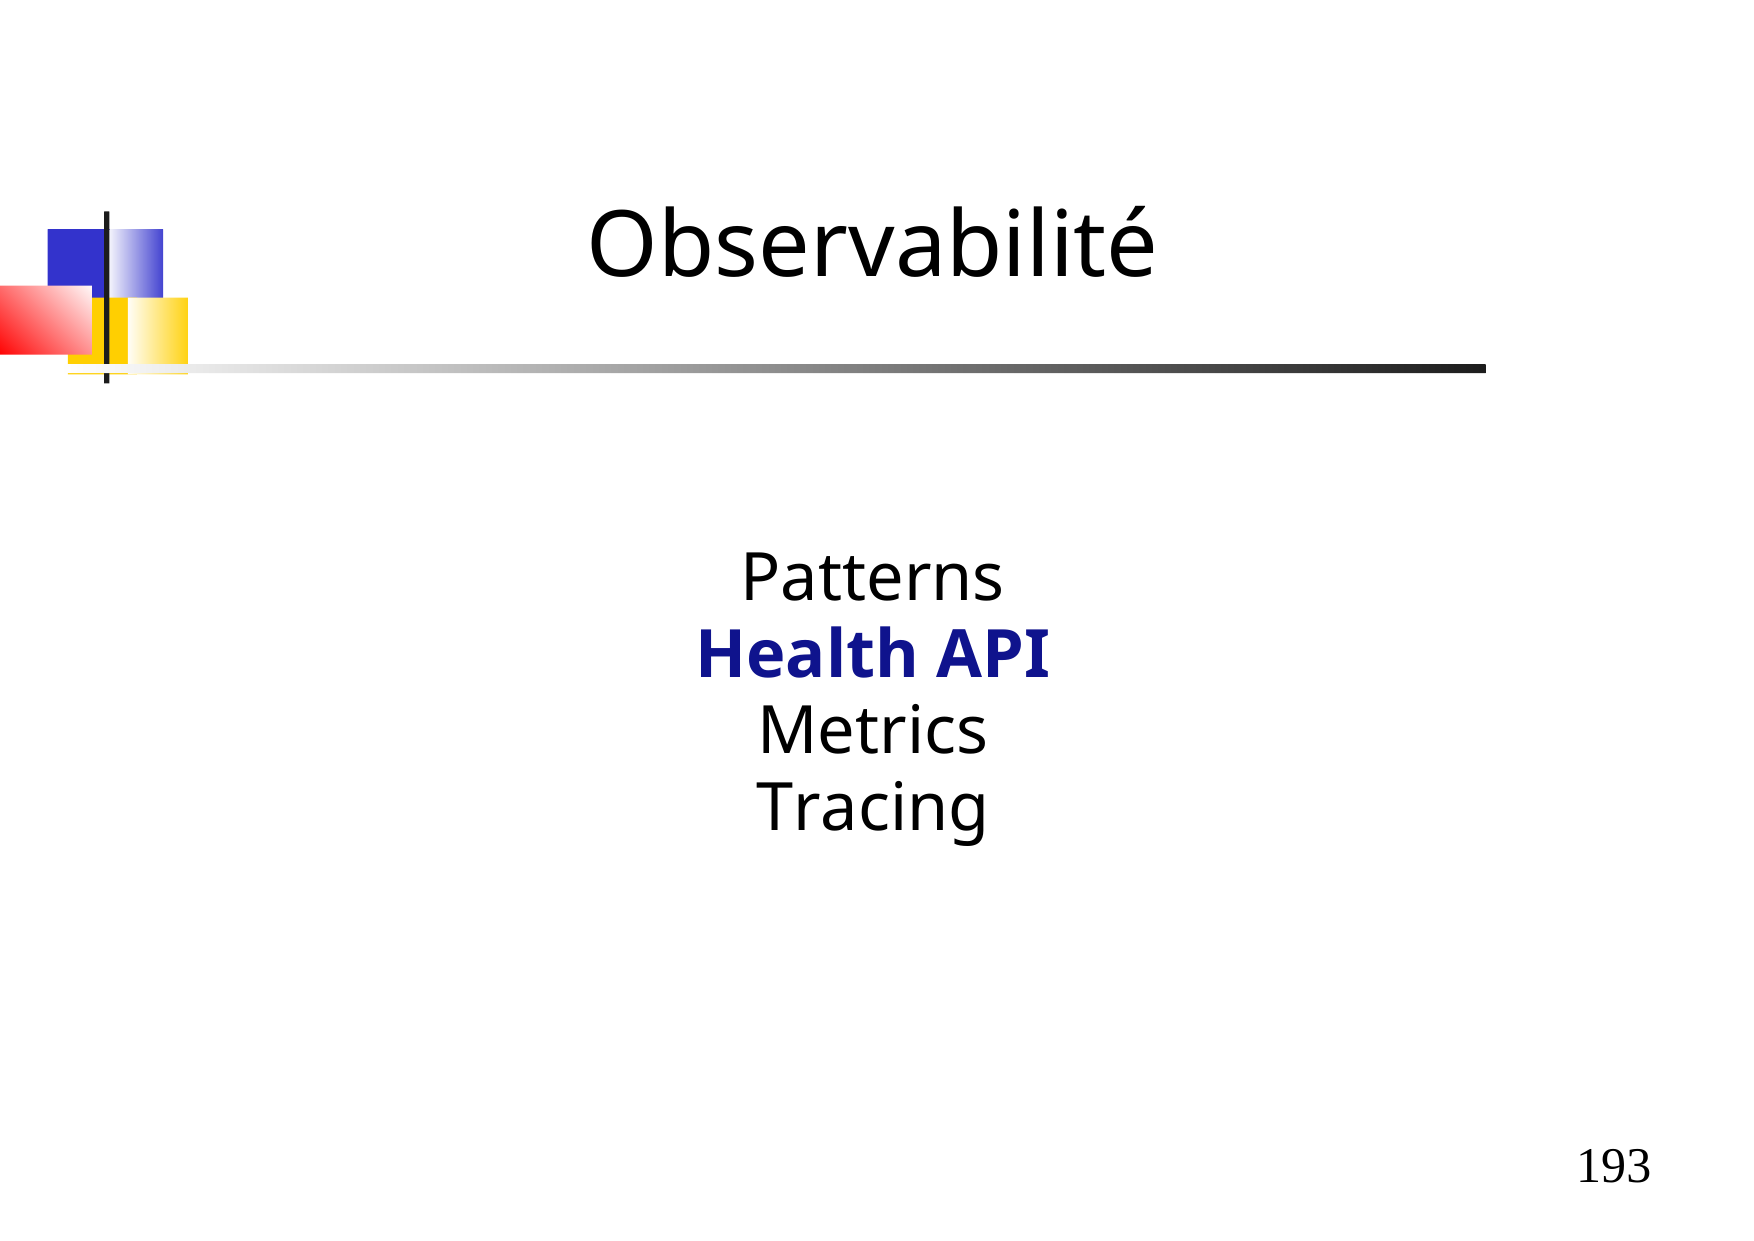

# Observabilité
Patterns
Health API
Metrics
Tracing